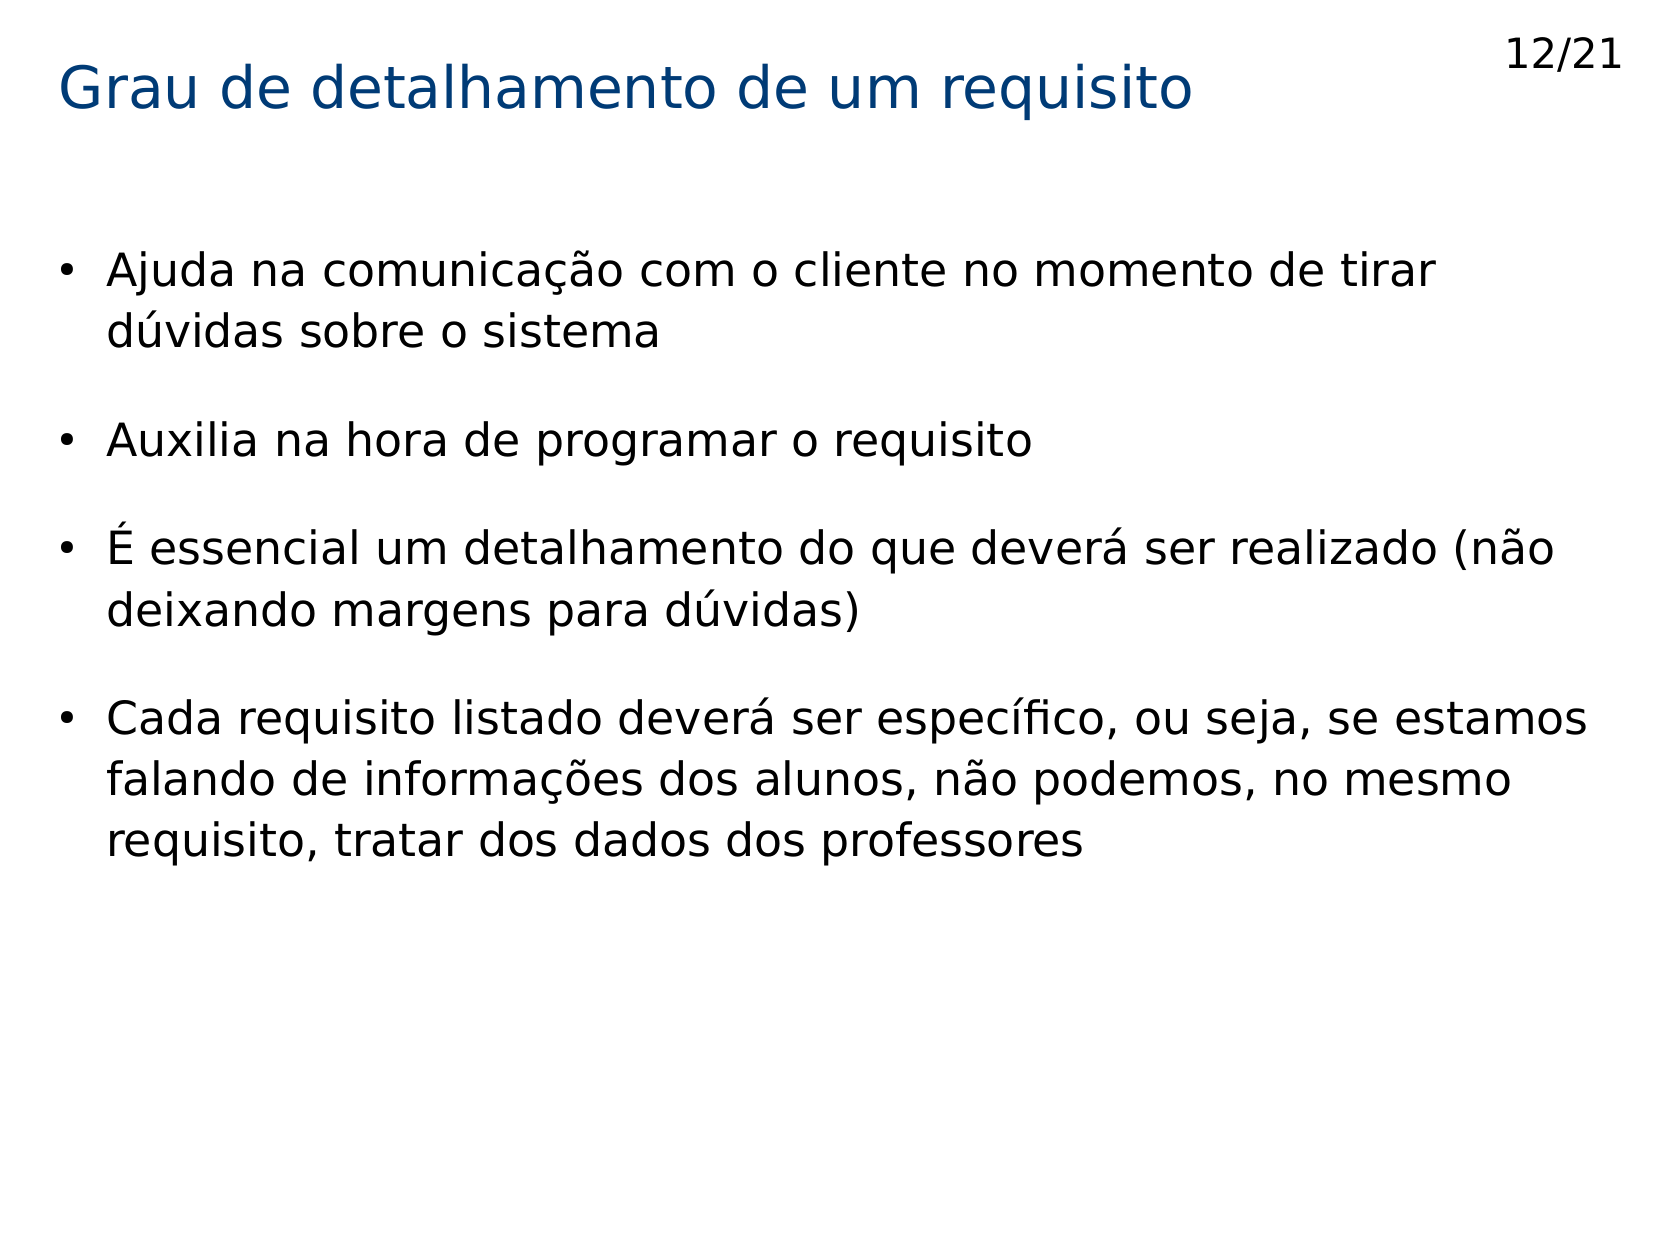

# Grau de detalhamento de um requisito
12
Ajuda na comunicação com o cliente no momento de tirar dúvidas sobre o sistema
Auxilia na hora de programar o requisito
É essencial um detalhamento do que deverá ser realizado (não deixando margens para dúvidas)
Cada requisito listado deverá ser específico, ou seja, se estamos falando de informações dos alunos, não podemos, no mesmo requisito, tratar dos dados dos professores